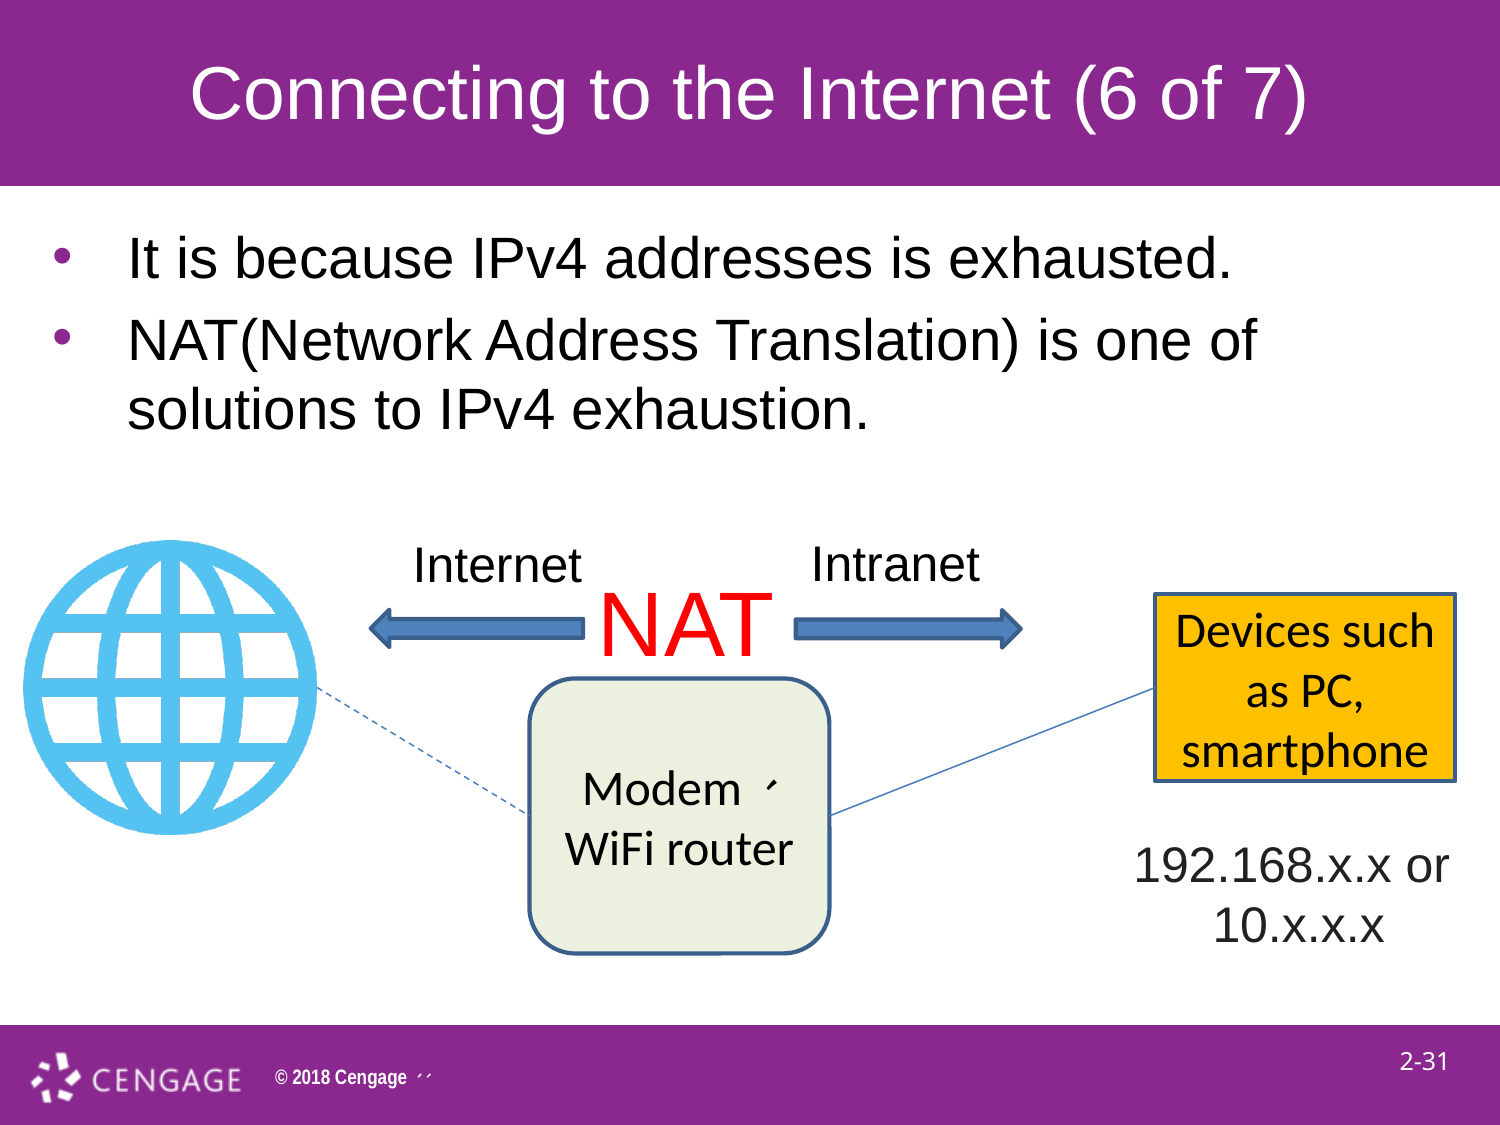

# Connecting to the Internet (6 of 7)
It is because IPv4 addresses is exhausted.
NAT(Network Address Translation) is one of solutions to IPv4 exhaustion.
Intranet
Internet
NAT
Devices such as PC, smartphone
Modem、 WiFi router
192.168.x.x or
10.x.x.x